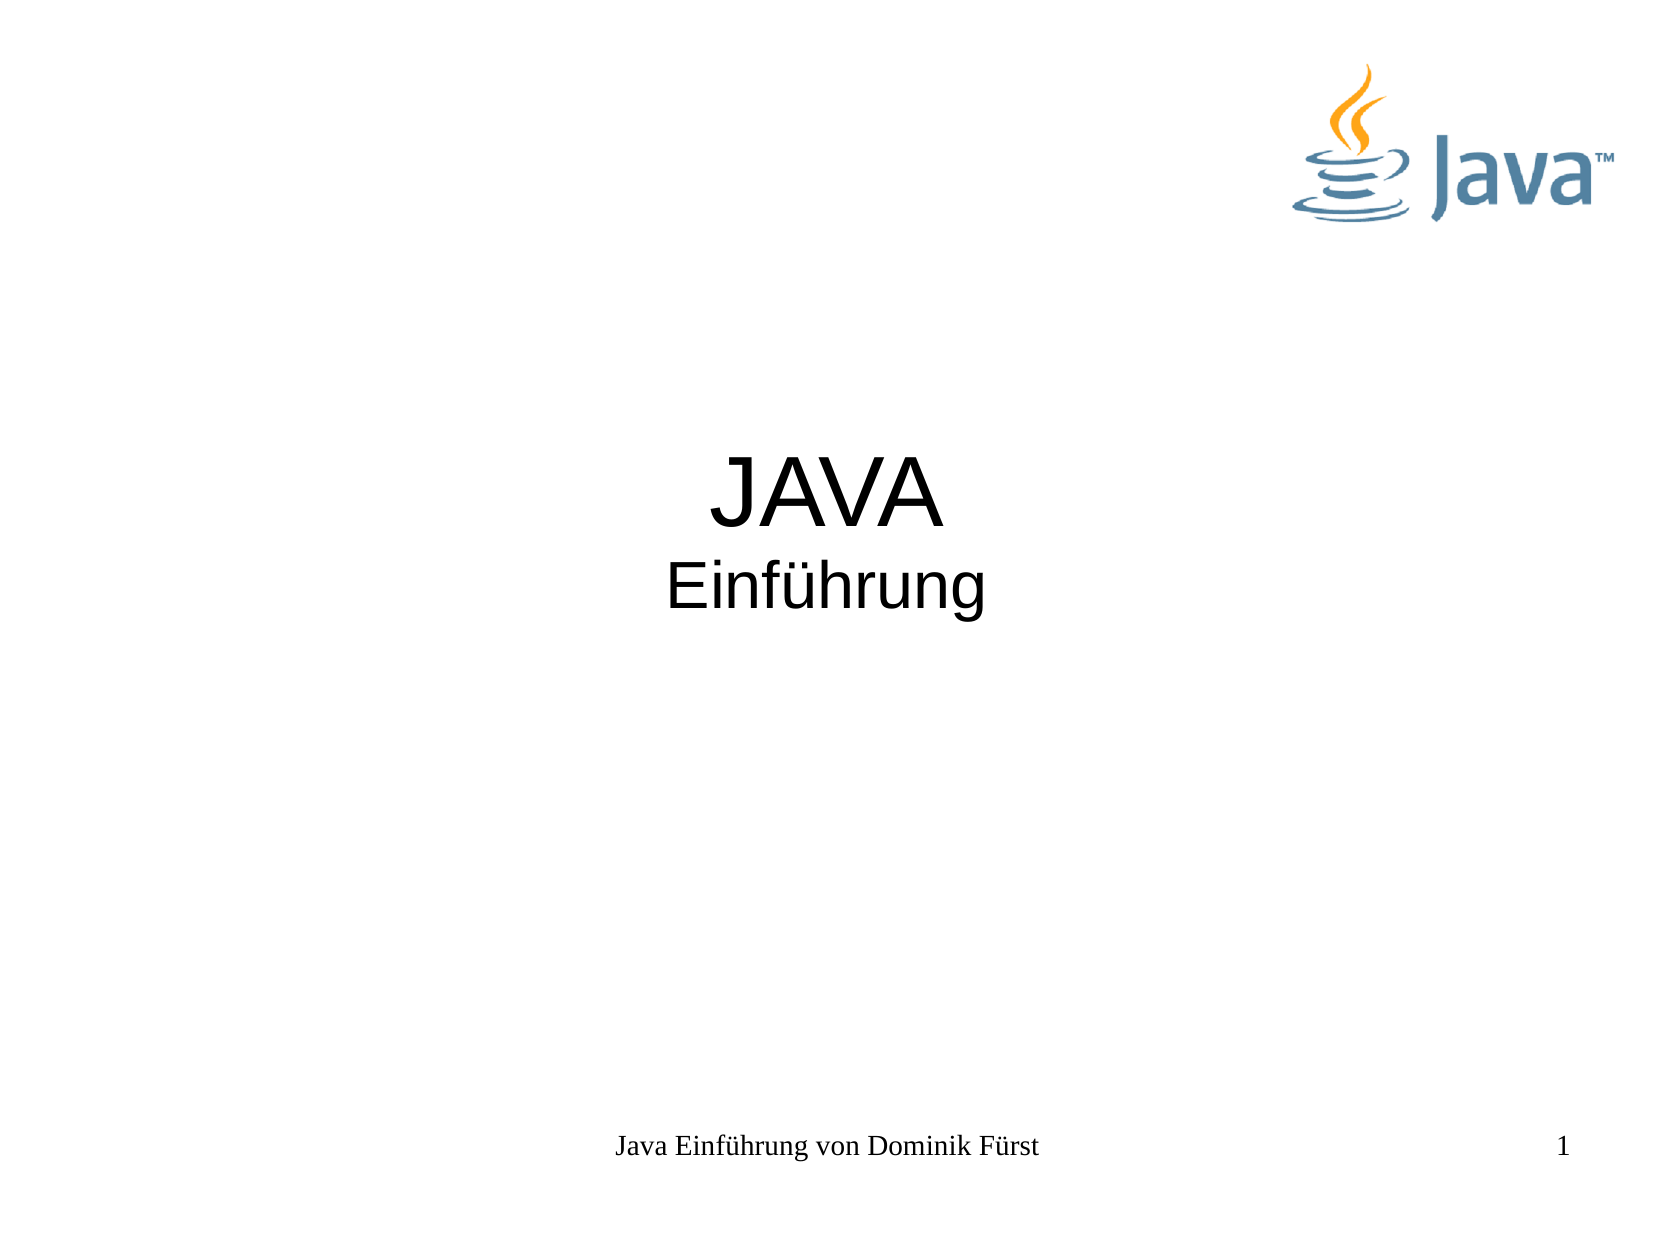

# JAVA
Einführung
Java Einführung von Dominik Fürst
1